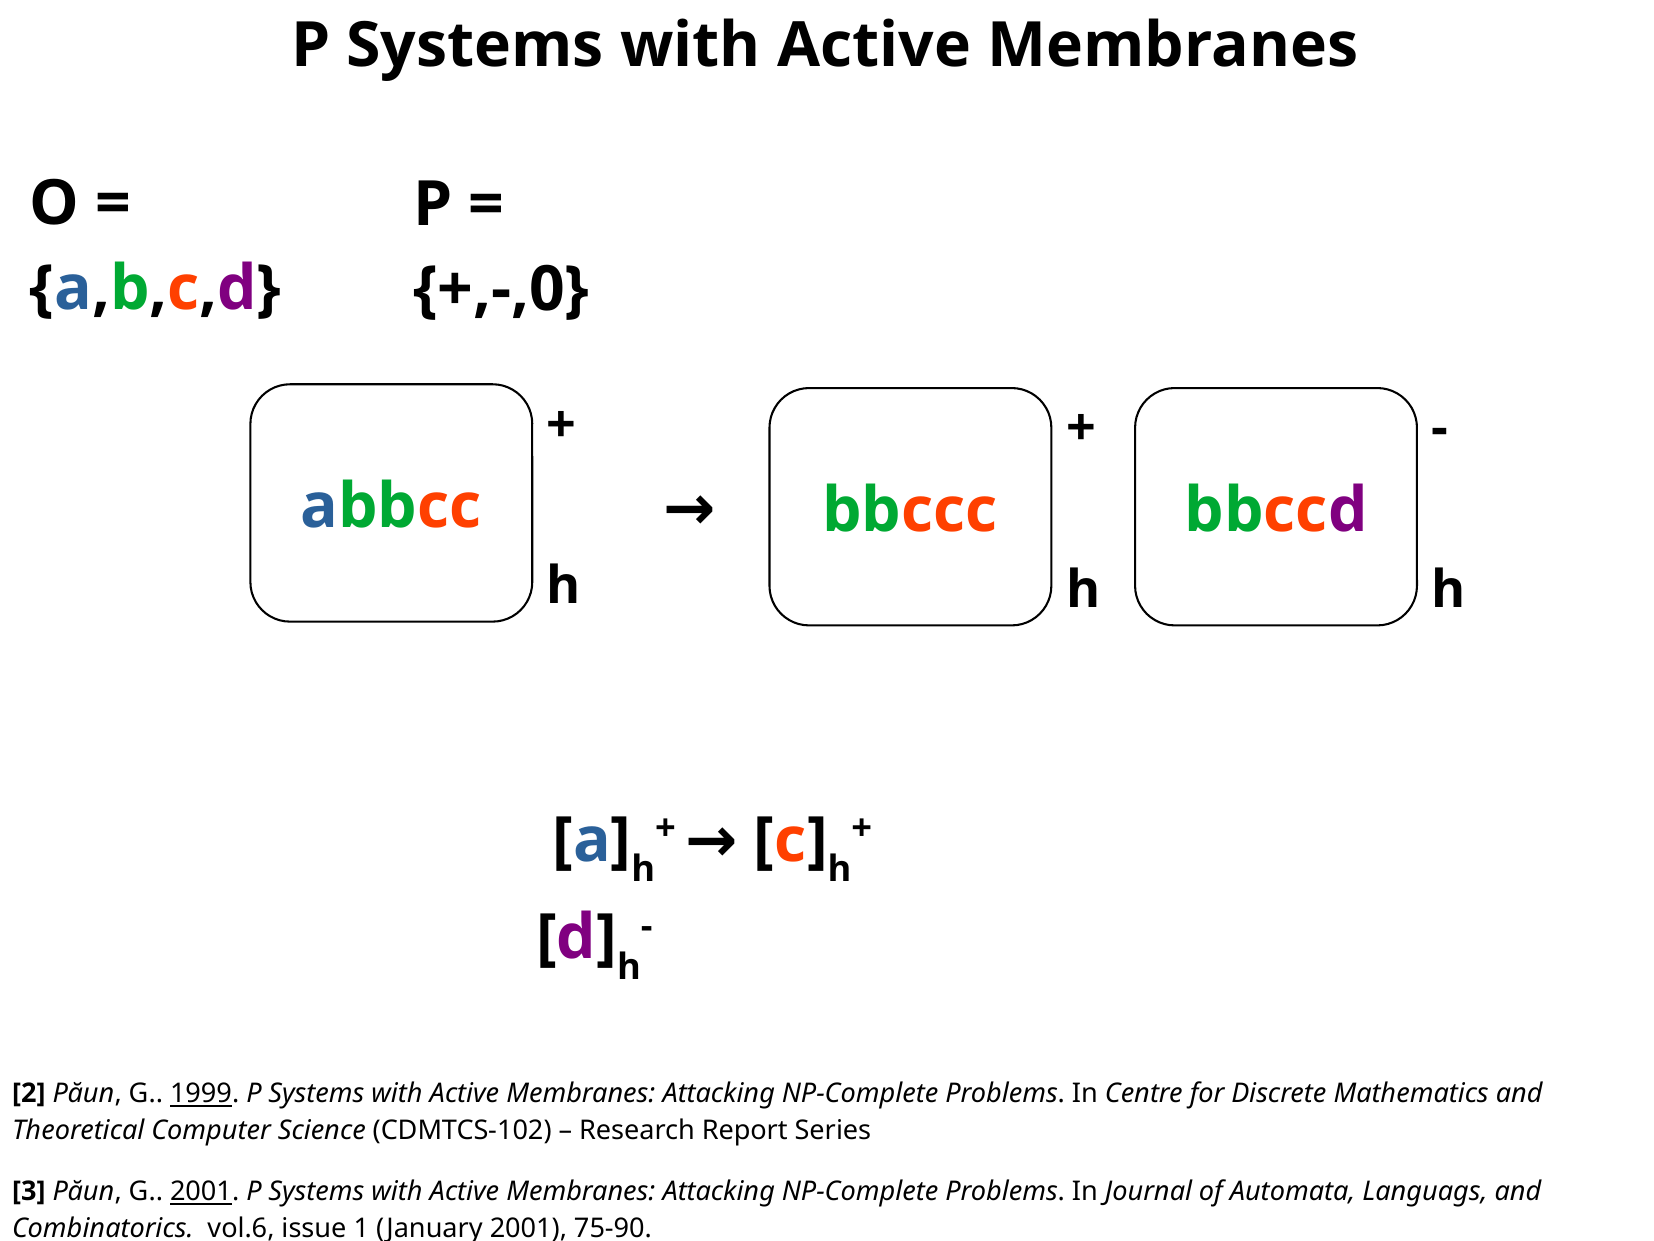

# P Systems with Active Membranes
O = {a,b,c,d}
P = {+,-,0}
+
+
-
abbcc
bbccc
bbccd
→
h
h
h
 [a]h+ → [c]h+ [d]h-
[2] Păun, G.. 1999. P Systems with Active Membranes: Attacking NP-Complete Problems. In Centre for Discrete Mathematics and Theoretical Computer Science (CDMTCS-102) – Research Report Series
[3] Păun, G.. 2001. P Systems with Active Membranes: Attacking NP-Complete Problems. In Journal of Automata, Languags, and Combinatorics. vol.6, issue 1 (January 2001), 75-90.